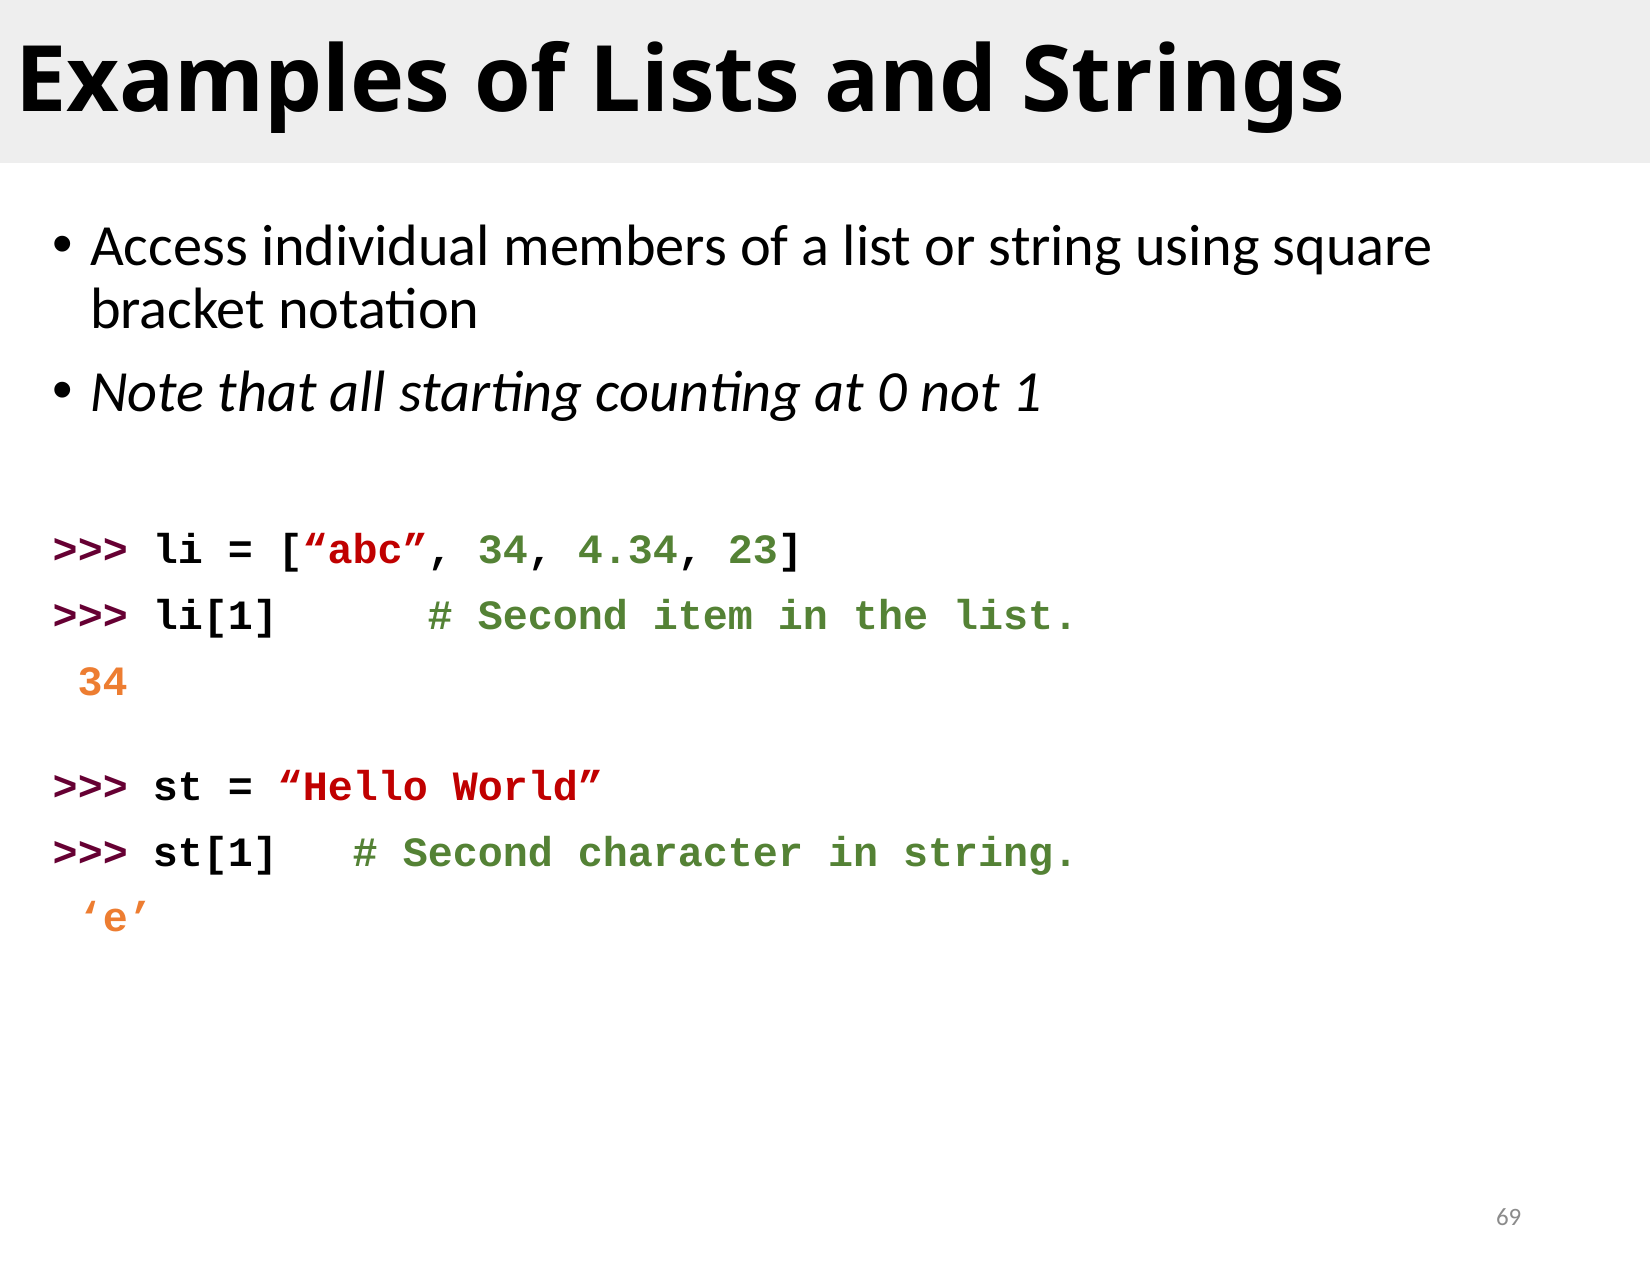

# Examples of Lists and Strings
Access individual members of a list or string using square bracket notation
Note that all starting counting at 0 not 1
>>> li = [“abc”, 34, 4.34, 23]
>>> li[1] # Second item in the list.
 34
>>> st = “Hello World”
>>> st[1] # Second character in string.
 ‘e’
69